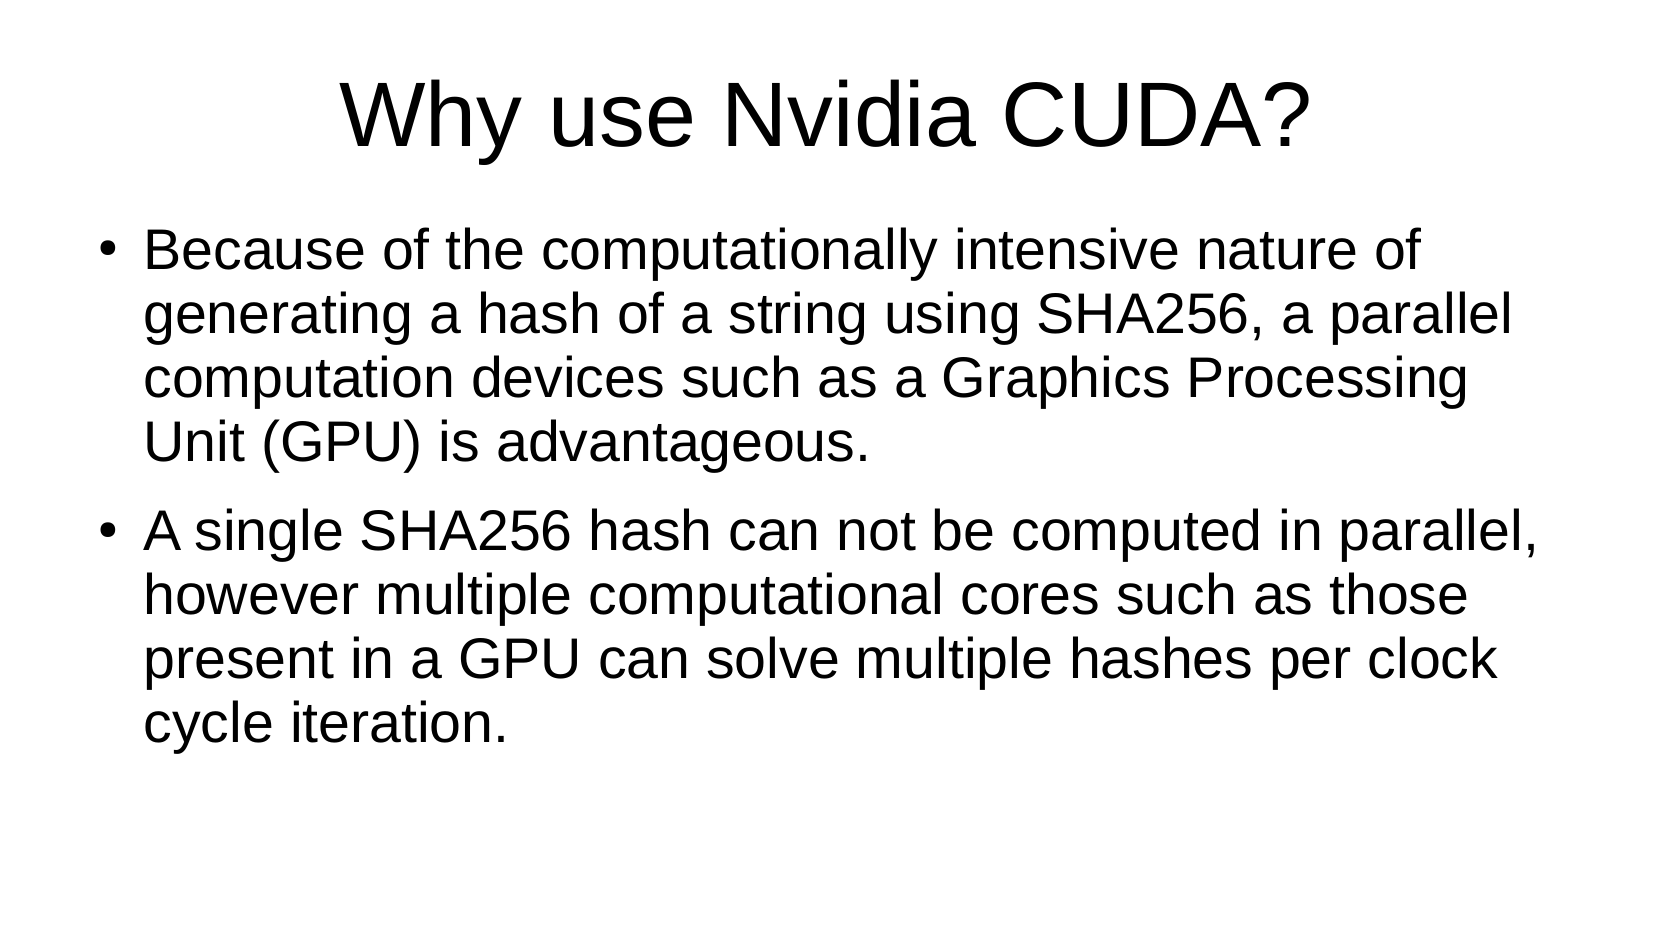

# Why use Nvidia CUDA?
Because of the computationally intensive nature of generating a hash of a string using SHA256, a parallel computation devices such as a Graphics Processing Unit (GPU) is advantageous.
A single SHA256 hash can not be computed in parallel, however multiple computational cores such as those present in a GPU can solve multiple hashes per clock cycle iteration.